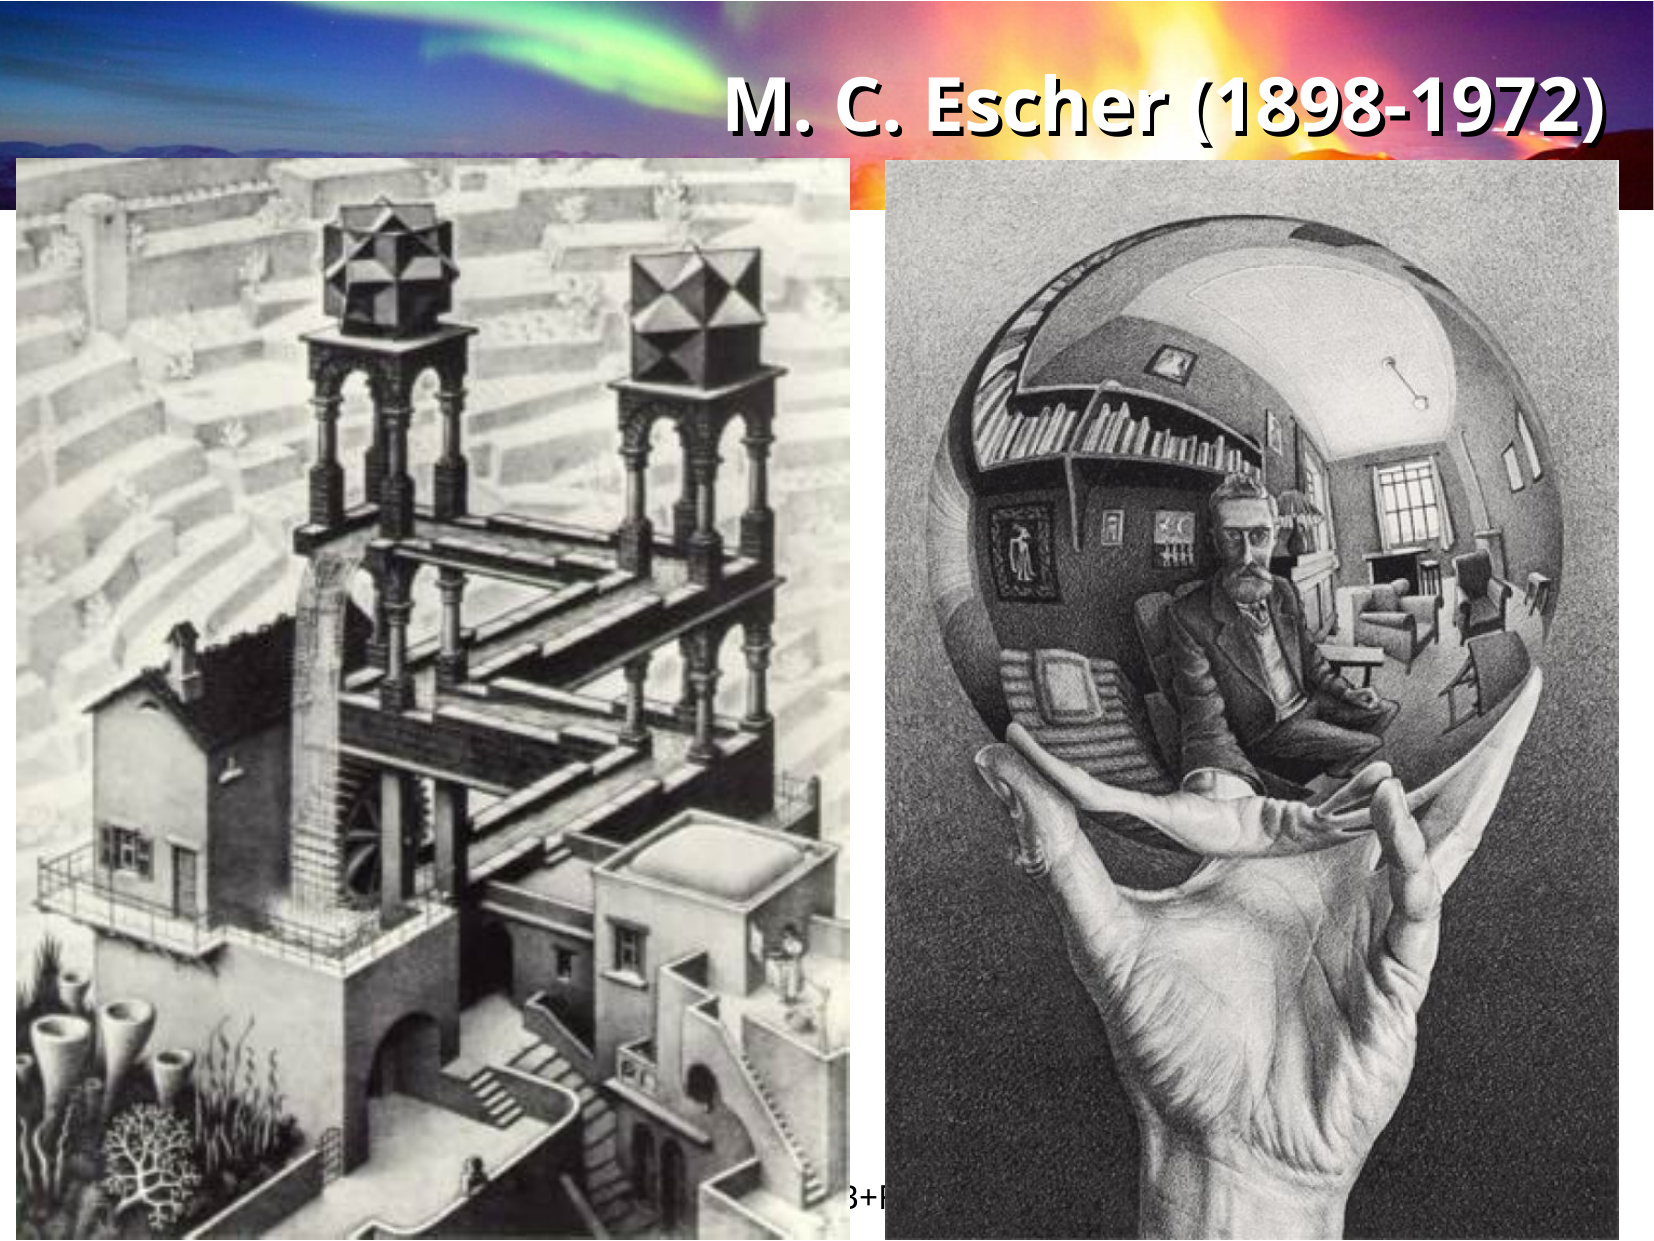

# M. C. Escher (1898-1972)
Jun 07, 2018
H. Asorey - F3B+F4A 2018
23